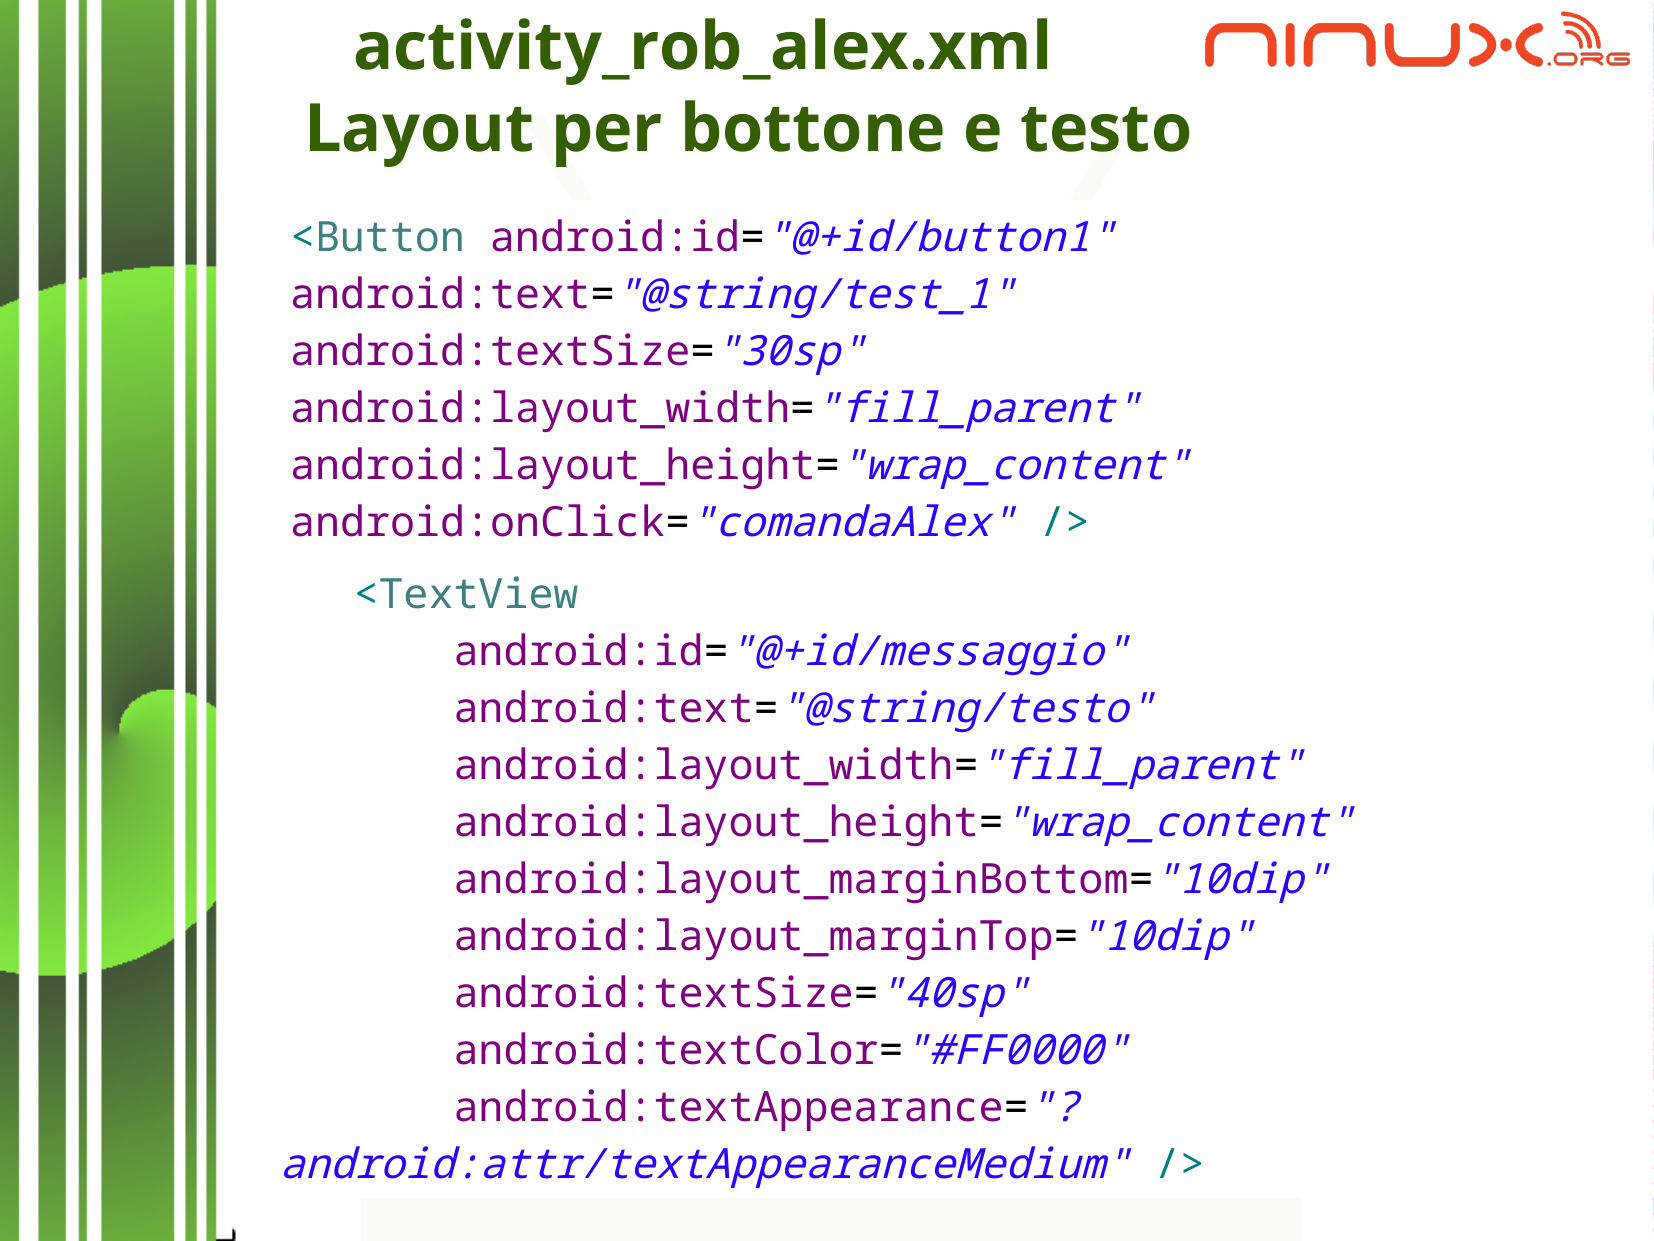

activity_rob_alex.xml
# Layout per bottone e testo
<Button android:id="@+id/button1"
android:text="@string/test_1"
android:textSize="30sp"
android:layout_width="fill_parent"
android:layout_height="wrap_content"
android:onClick="comandaAlex" />
	<TextView
	 android:id="@+id/messaggio"
	 android:text="@string/testo"
	 android:layout_width="fill_parent"
	 android:layout_height="wrap_content"
	 android:layout_marginBottom="10dip"
	 android:layout_marginTop="10dip"
	 android:textSize="40sp"
	 android:textColor="#FF0000"
	 android:textAppearance="?android:attr/textAppearanceMedium" />